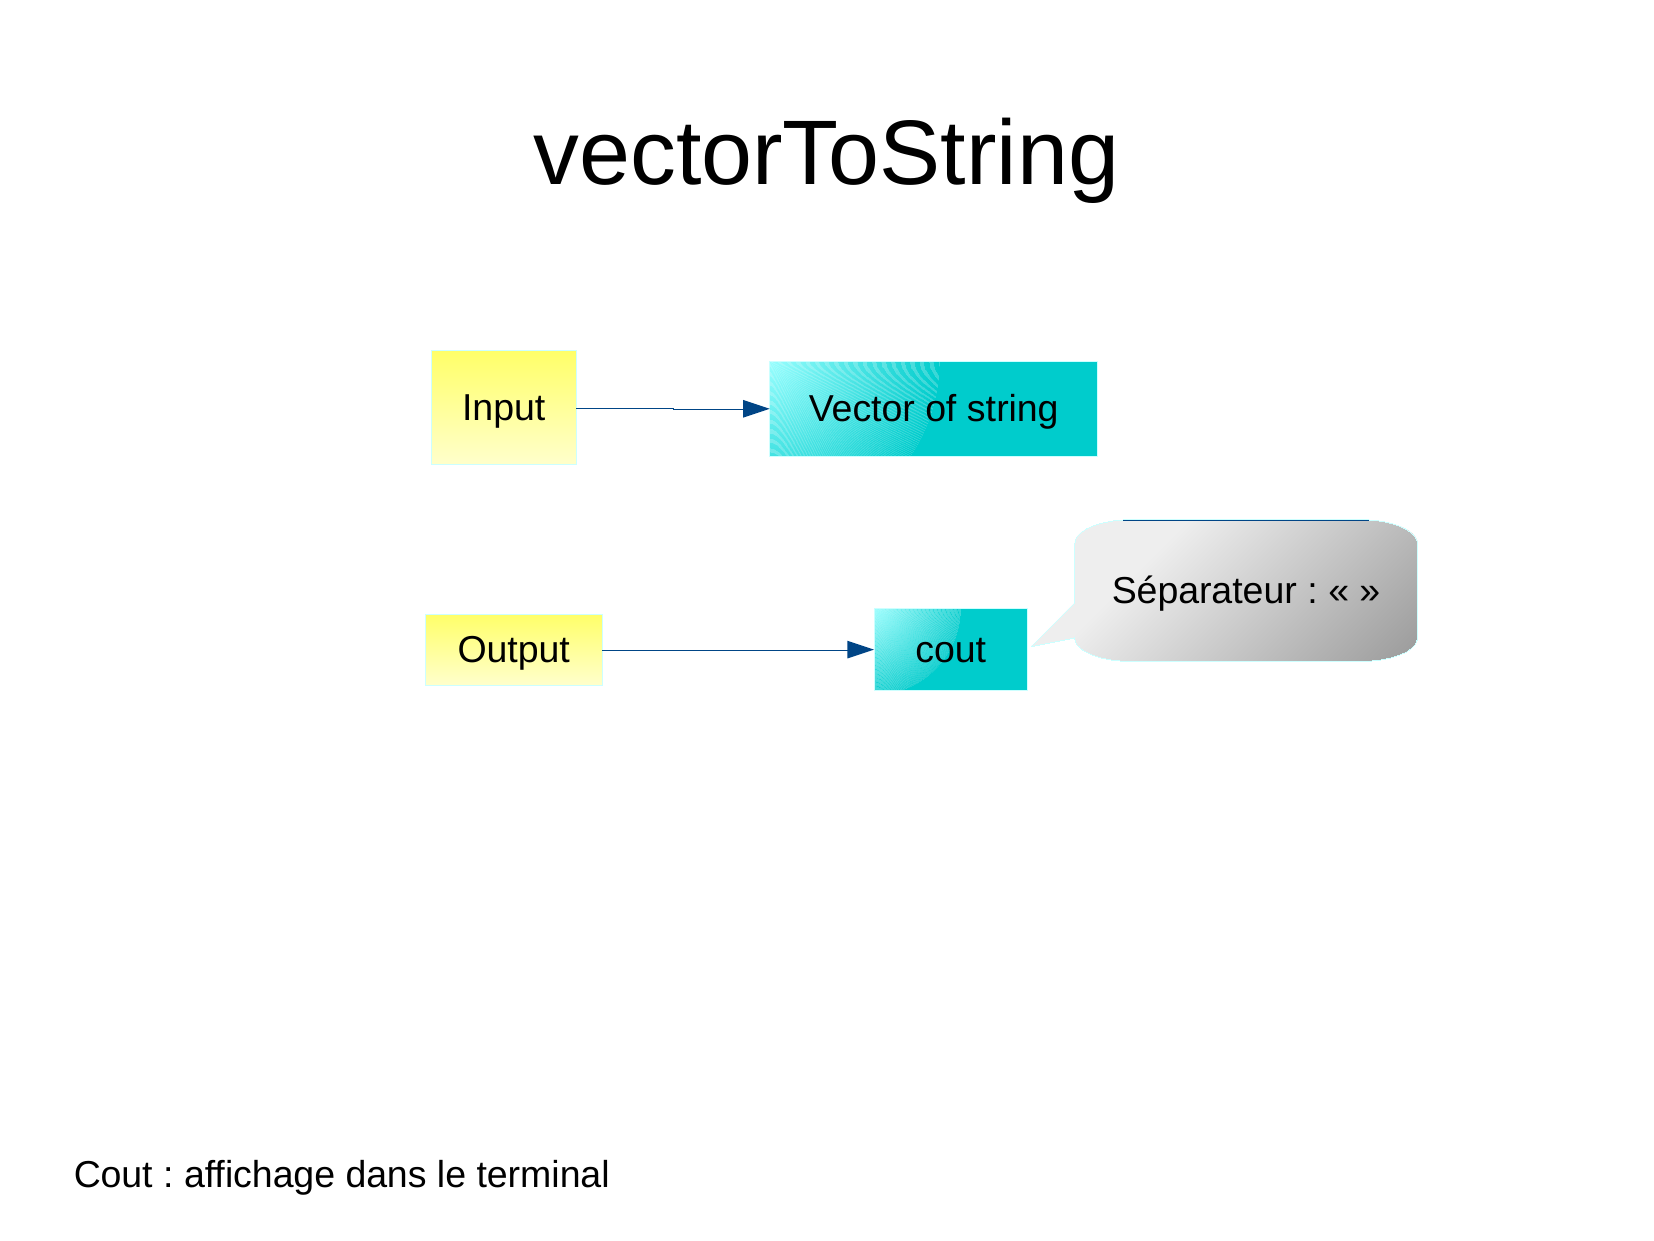

# vectorToString
Input
Vector of string
Séparateur : « »
cout
Output
Cout : affichage dans le terminal